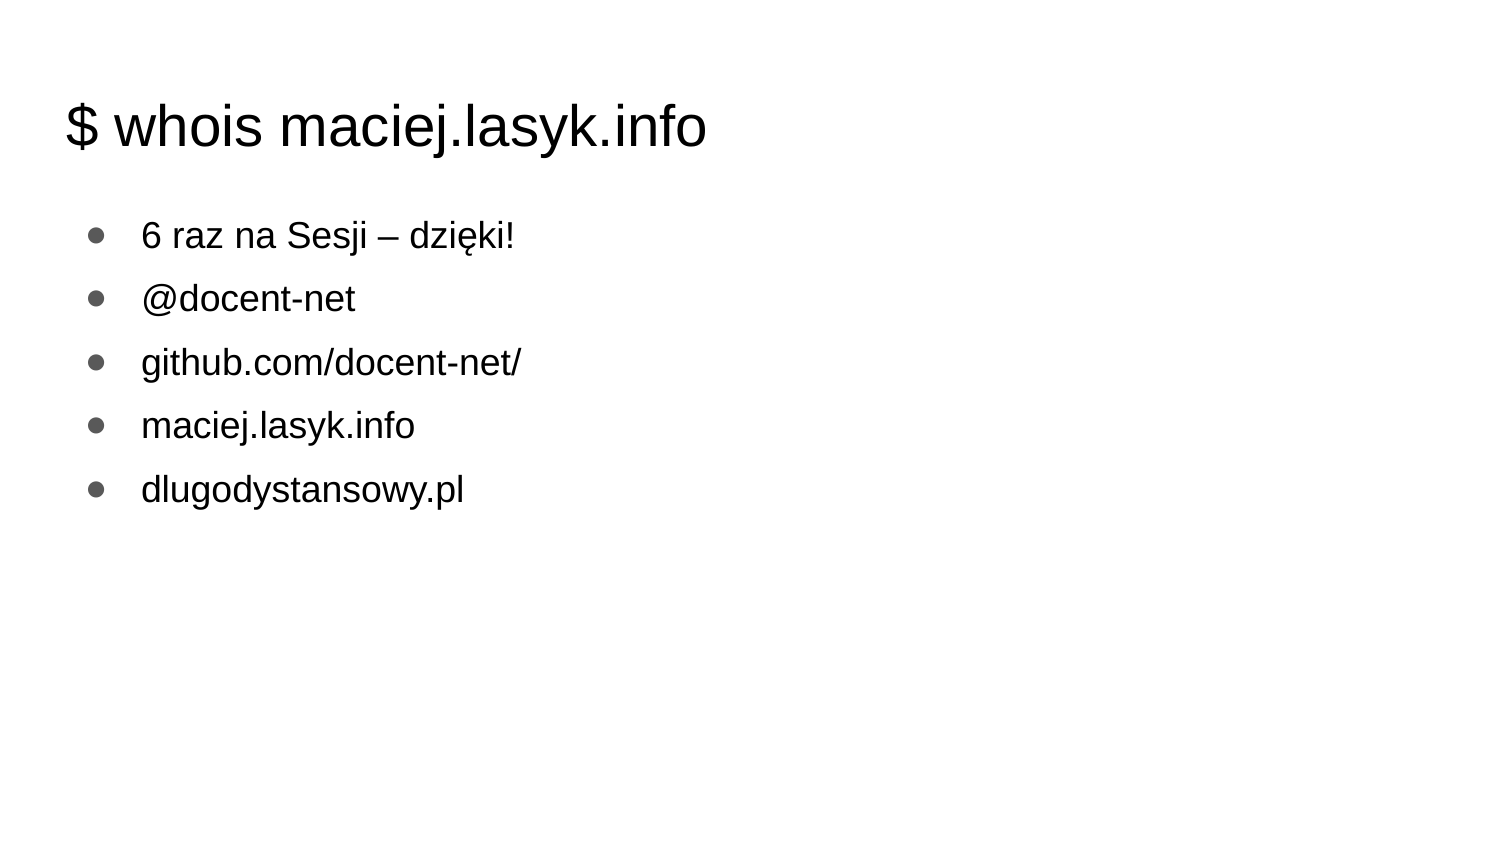

# $ whois maciej.lasyk.info
6 raz na Sesji – dzięki!
@docent-net
github.com/docent-net/
maciej.lasyk.info
dlugodystansowy.pl